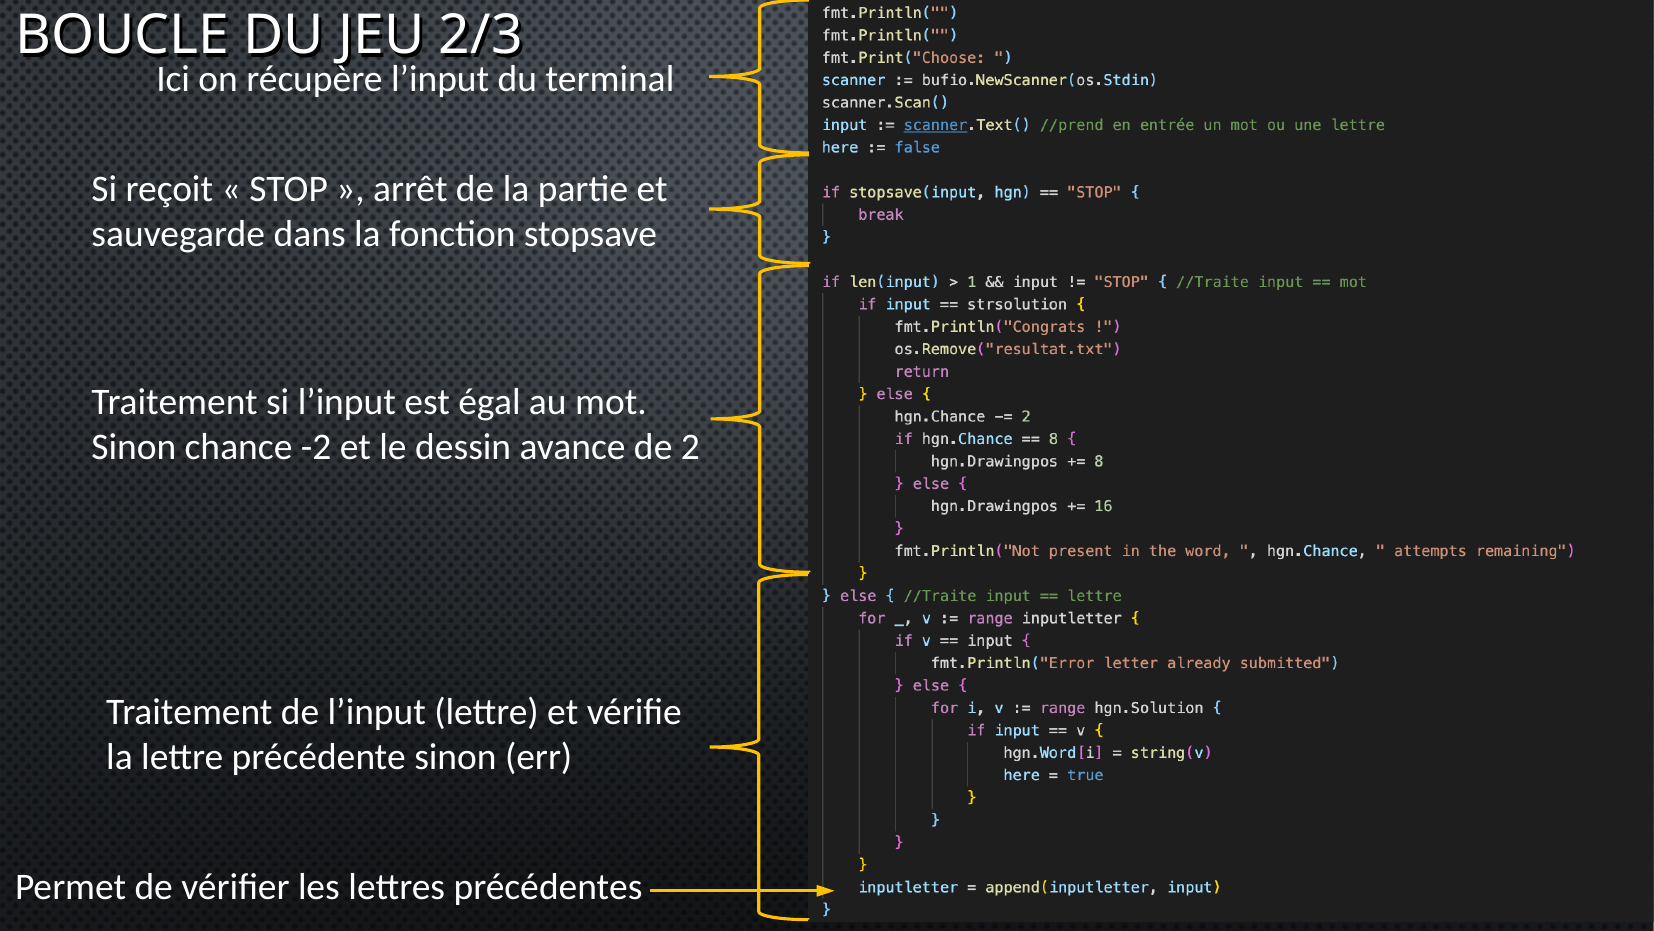

# Boucle du jeu 2/3
Ici on récupère l’input du terminal
Si reçoit « STOP », arrêt de la partie et sauvegarde dans la fonction stopsave
Traitement si l’input est égal au mot.
Sinon chance -2 et le dessin avance de 2
Traitement de l’input (lettre) et vérifie
la lettre précédente sinon (err)
Permet de vérifier les lettres précédentes
N